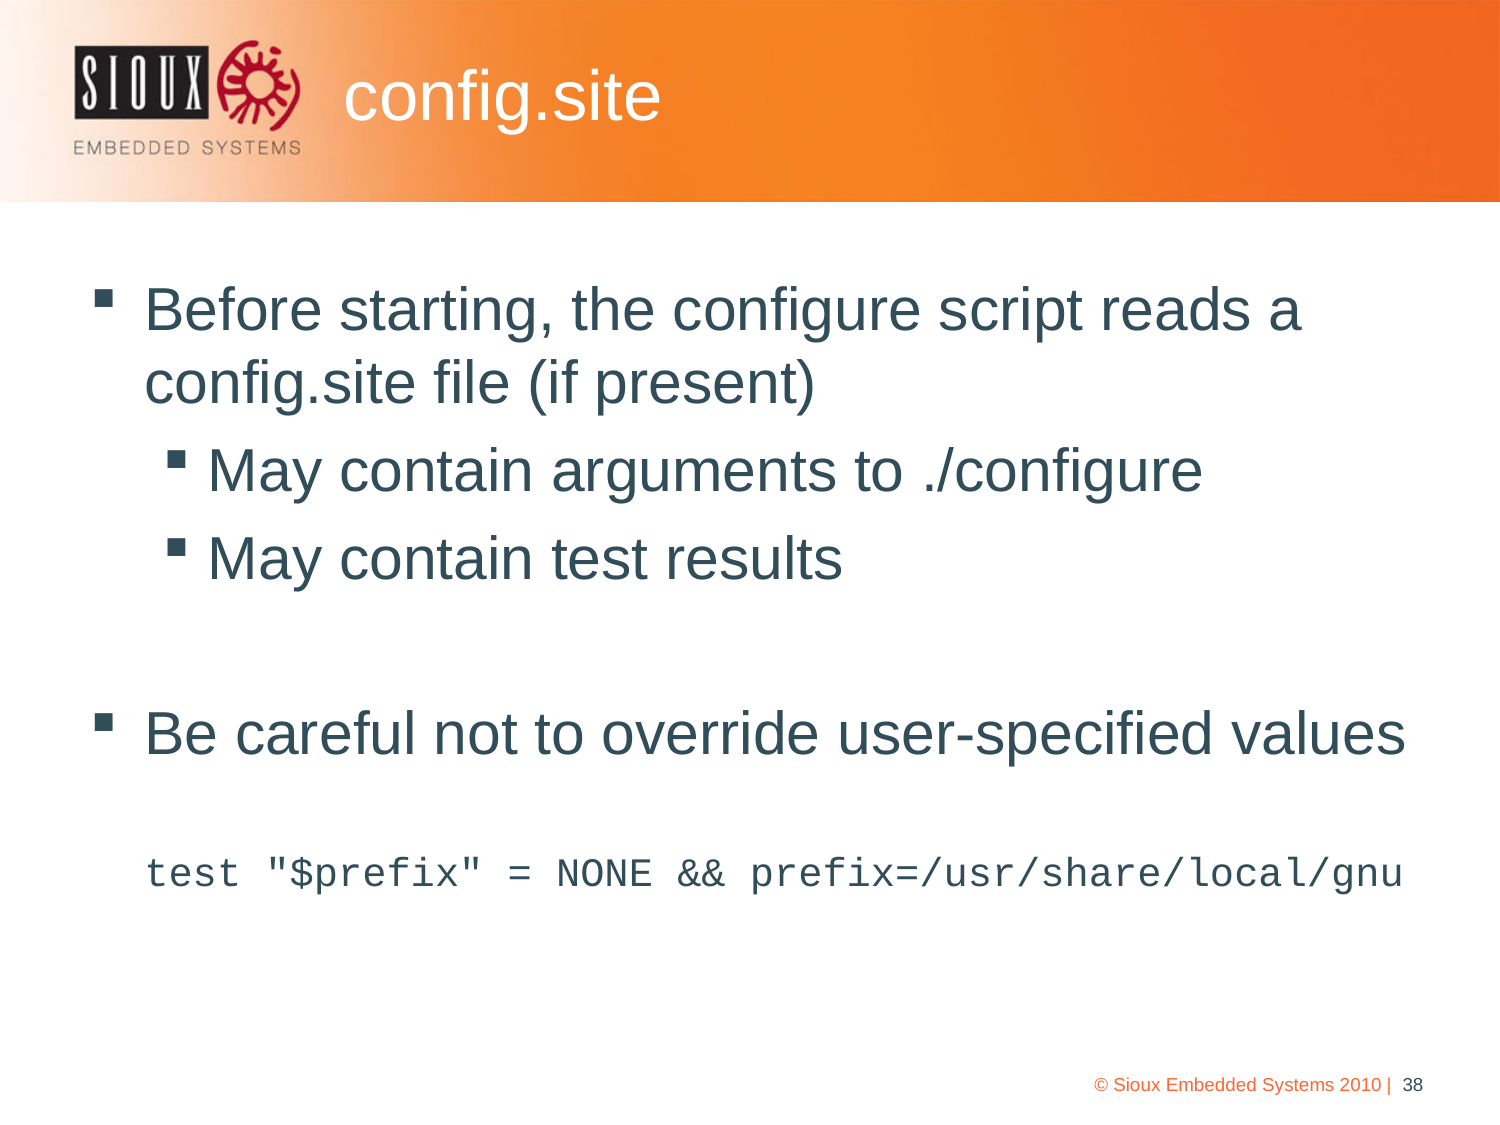

# config.site
Before starting, the configure script reads a config.site file (if present)
May contain arguments to ./configure
May contain test results
Be careful not to override user-specified values
test "$prefix" = NONE && prefix=/usr/share/local/gnu
38
© Sioux Embedded Systems 2010